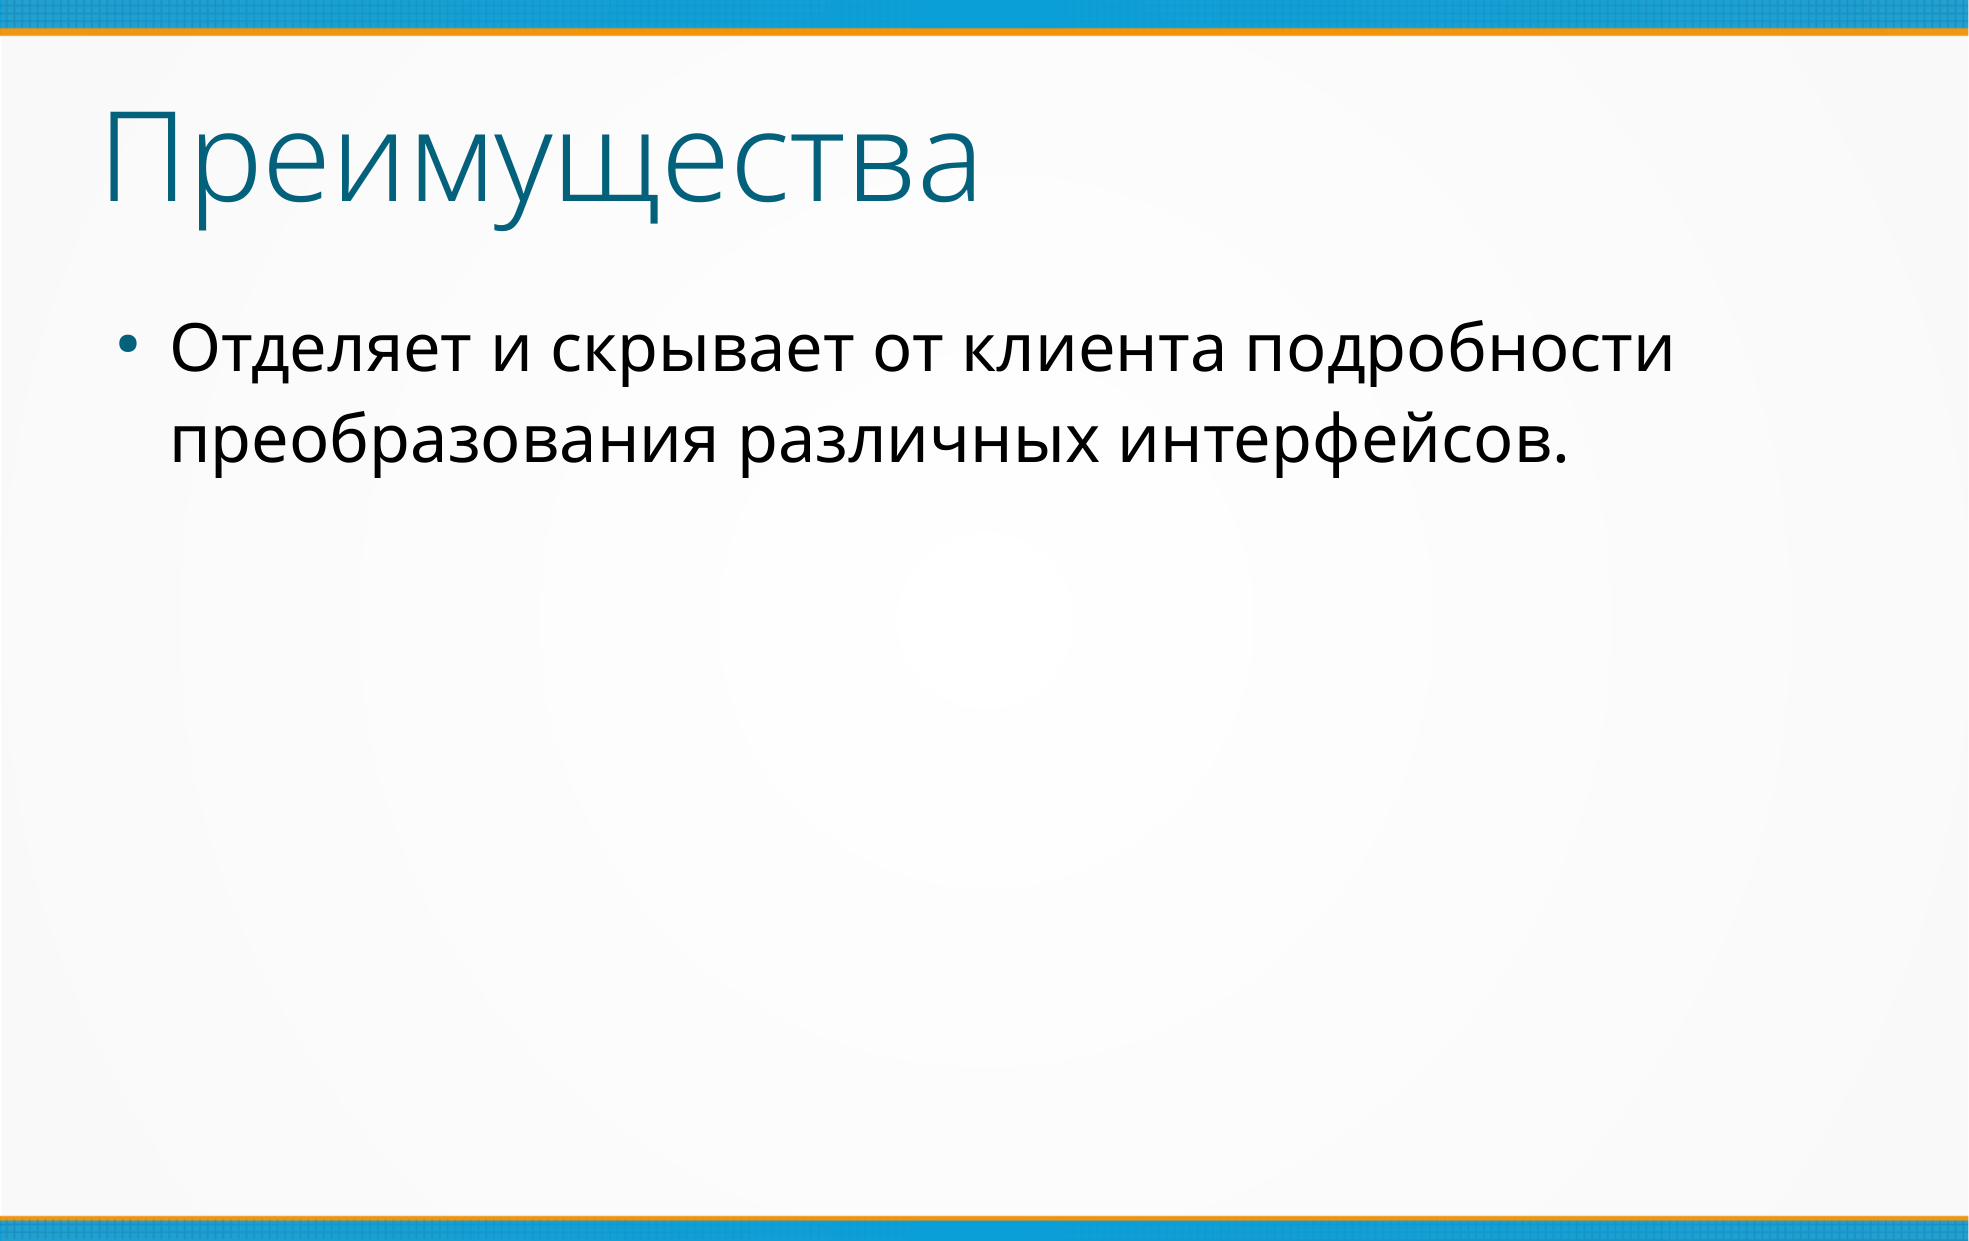

# Преимущества
Отделяет и скрывает от клиента подробности преобразования различных интерфейсов.